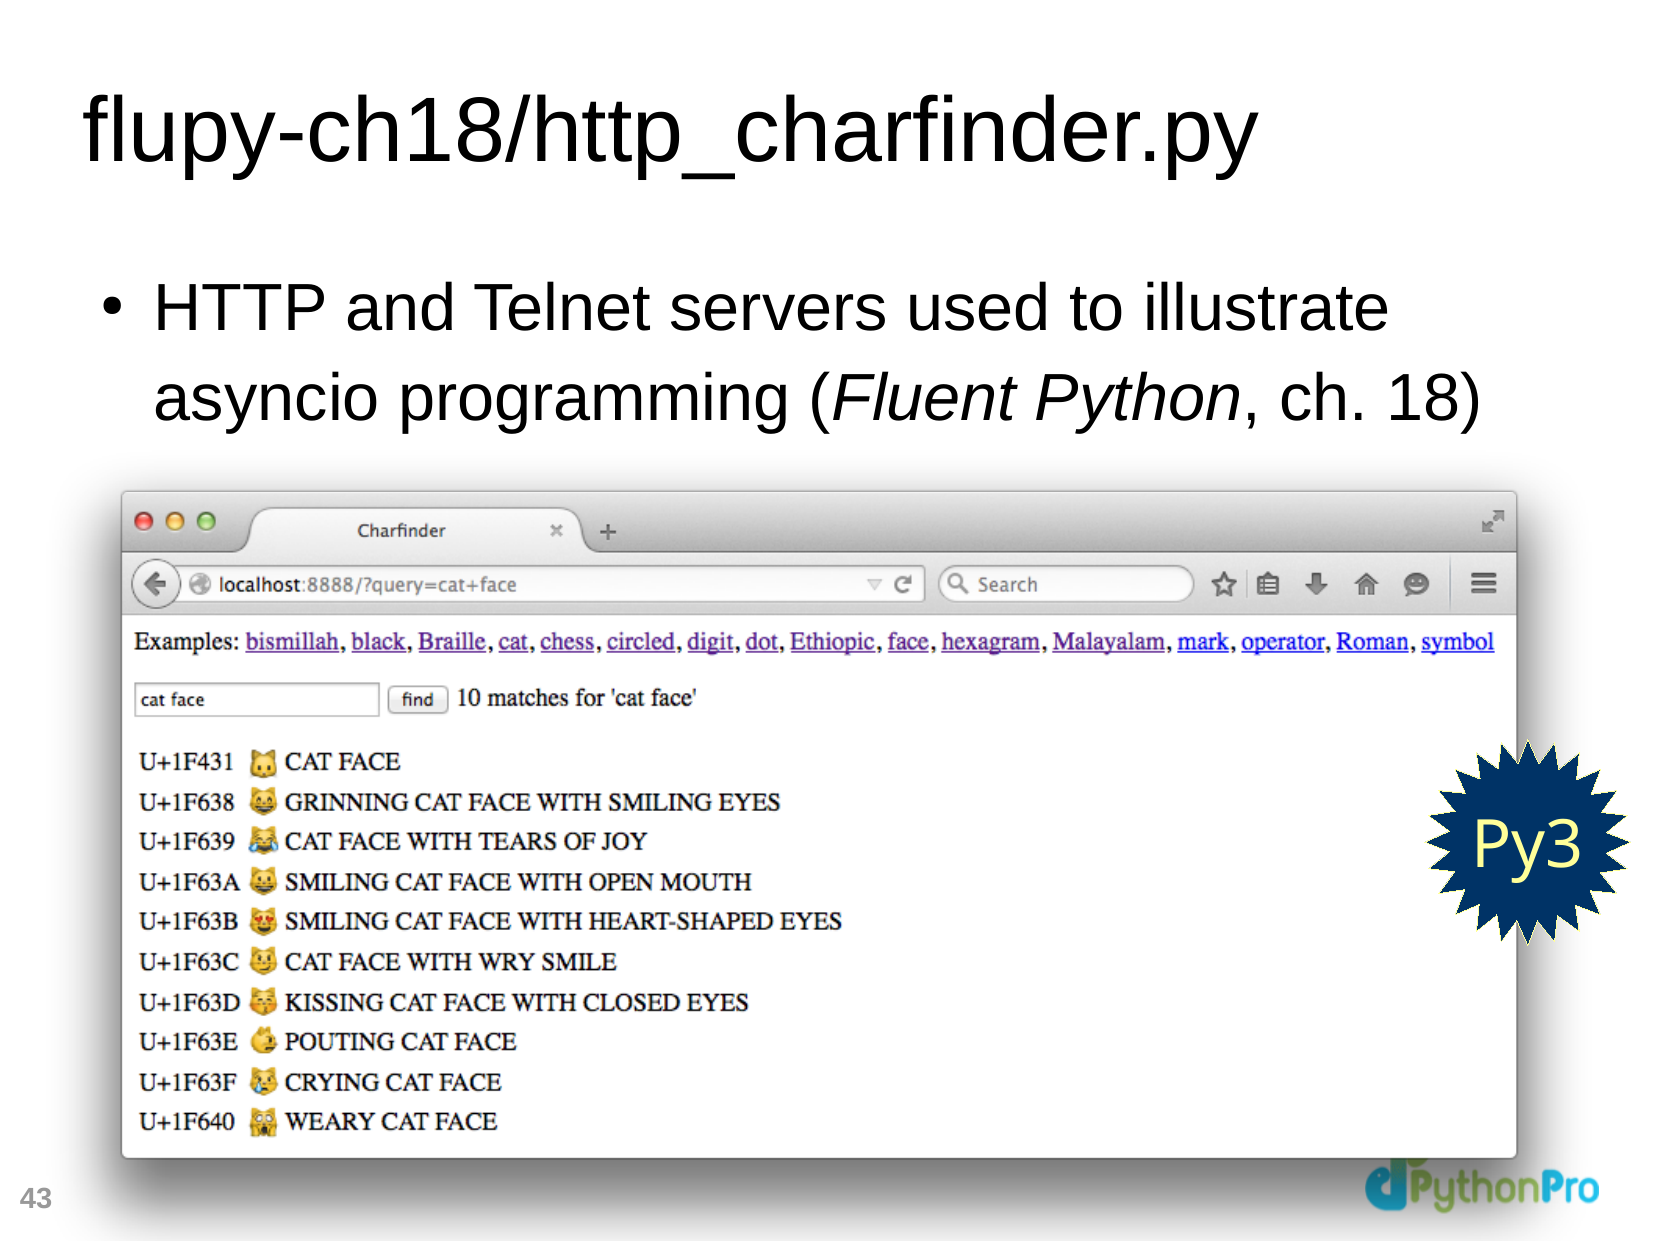

# flupy-ch18/http_charfinder.py
HTTP and Telnet servers used to illustrate asyncio programming (Fluent Python, ch. 18)
Py3
43